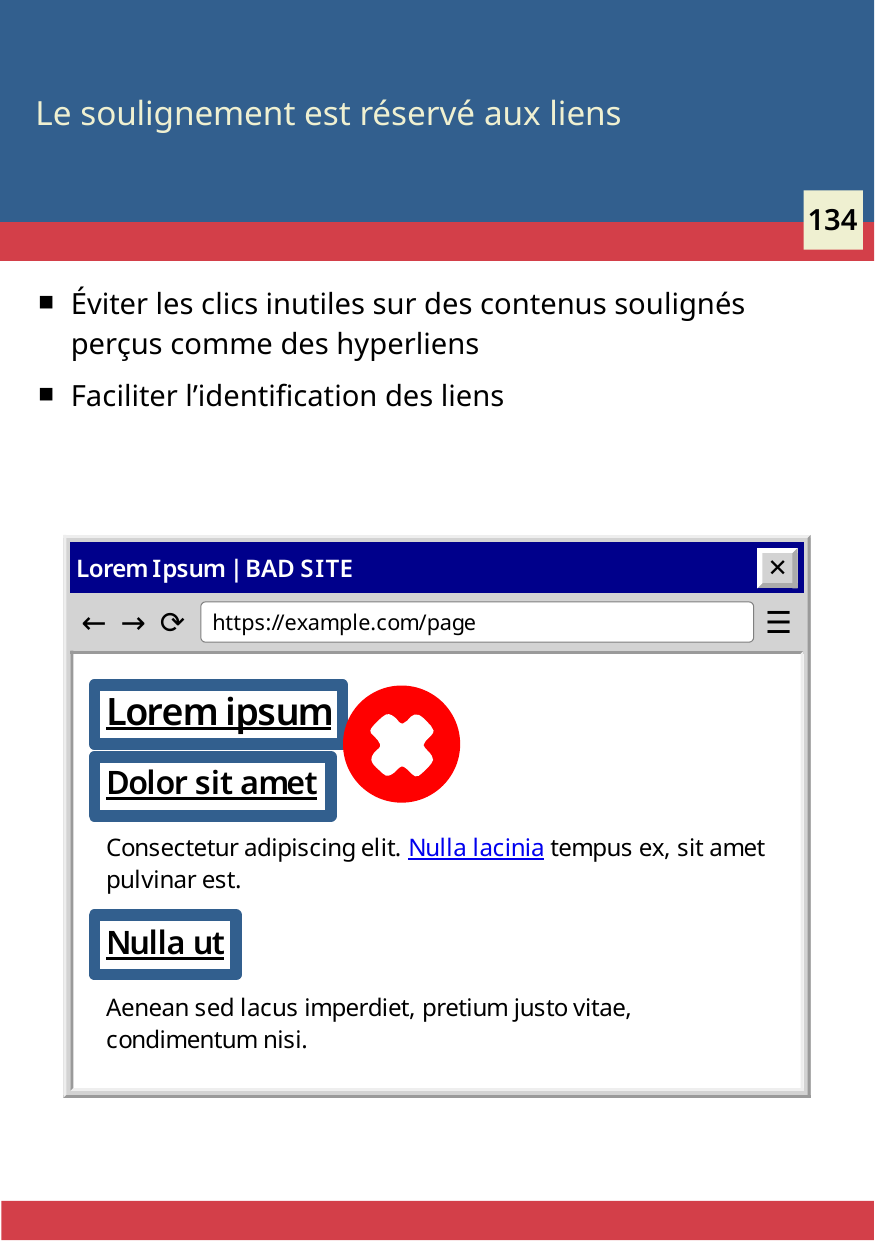

# Le soulignement est réservé aux liens
134
Éviter les clics inutiles sur des contenus soulignés perçus comme des hyperliens
Faciliter l’identification des liens